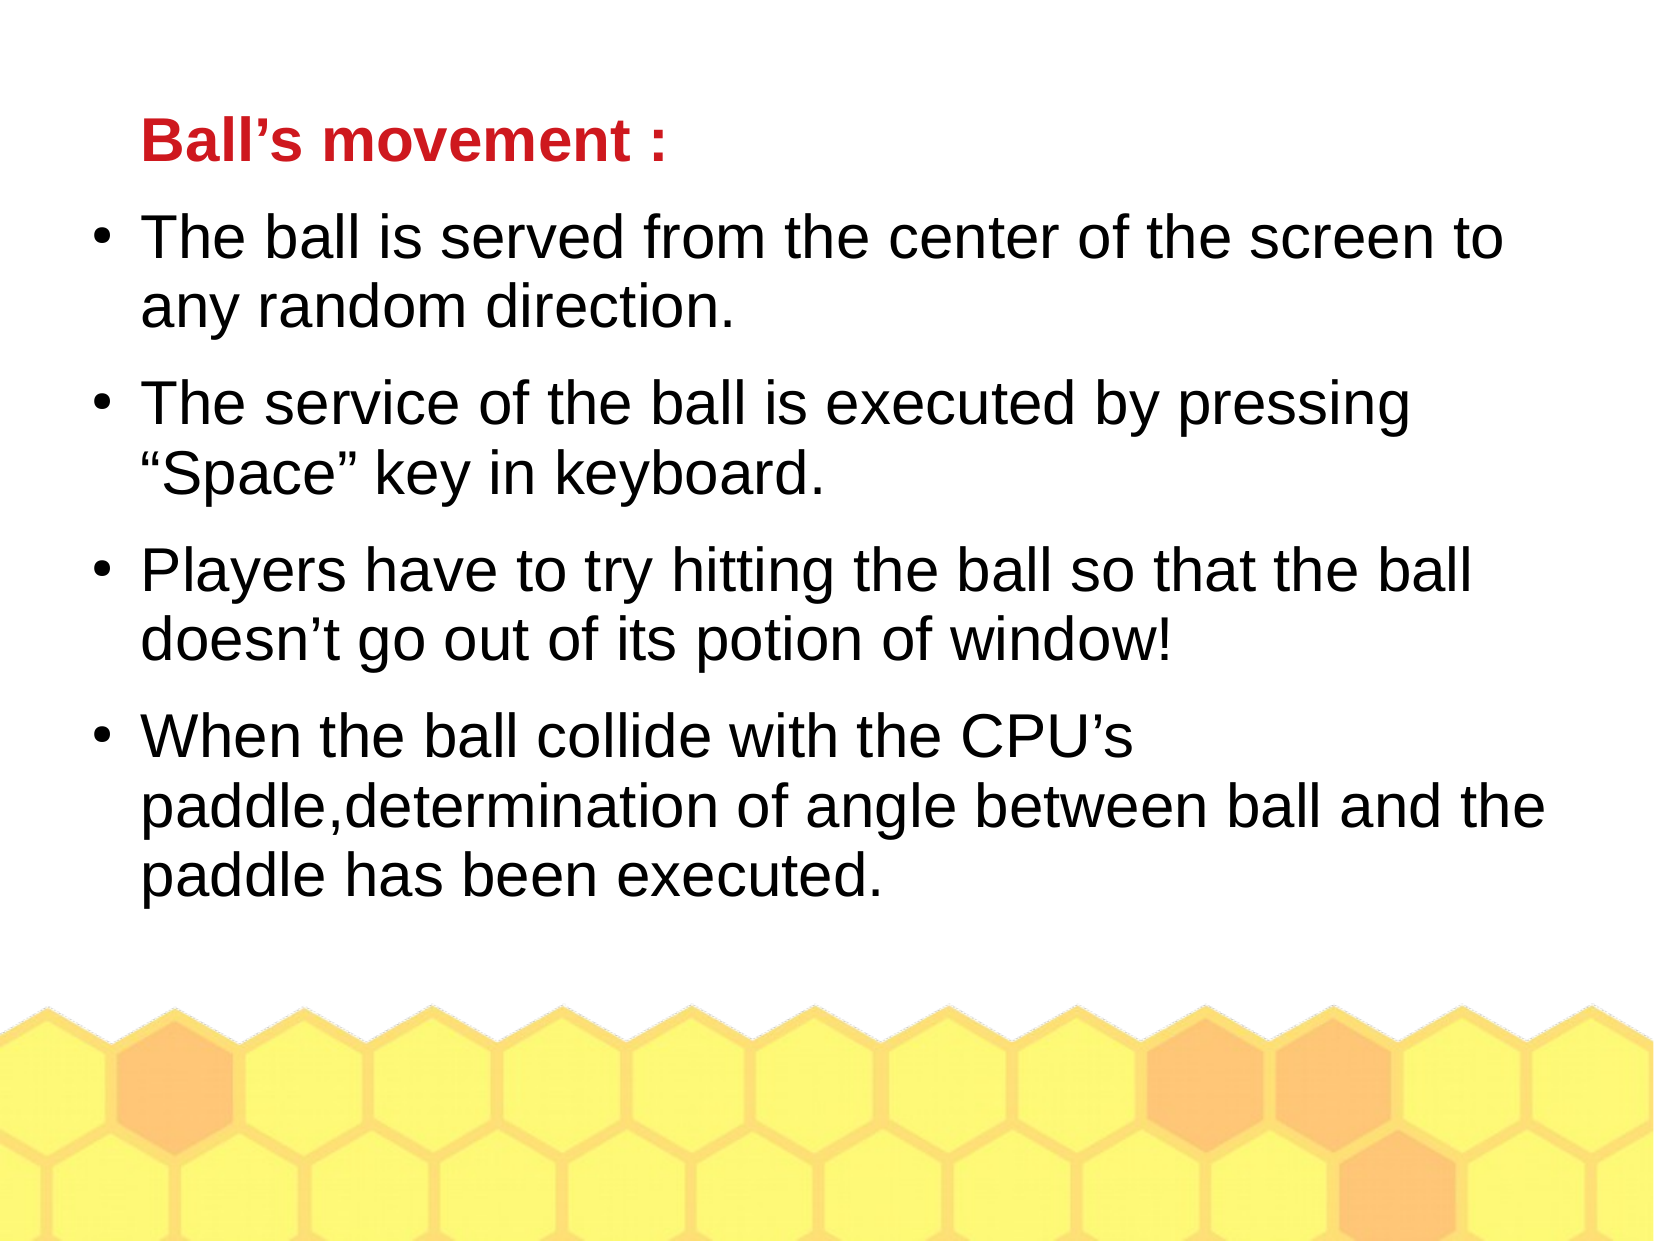

# Ball’s movement :
The ball is served from the center of the screen to any random direction.
The service of the ball is executed by pressing “Space” key in keyboard.
Players have to try hitting the ball so that the ball doesn’t go out of its potion of window!
When the ball collide with the CPU’s paddle,determination of angle between ball and the paddle has been executed.